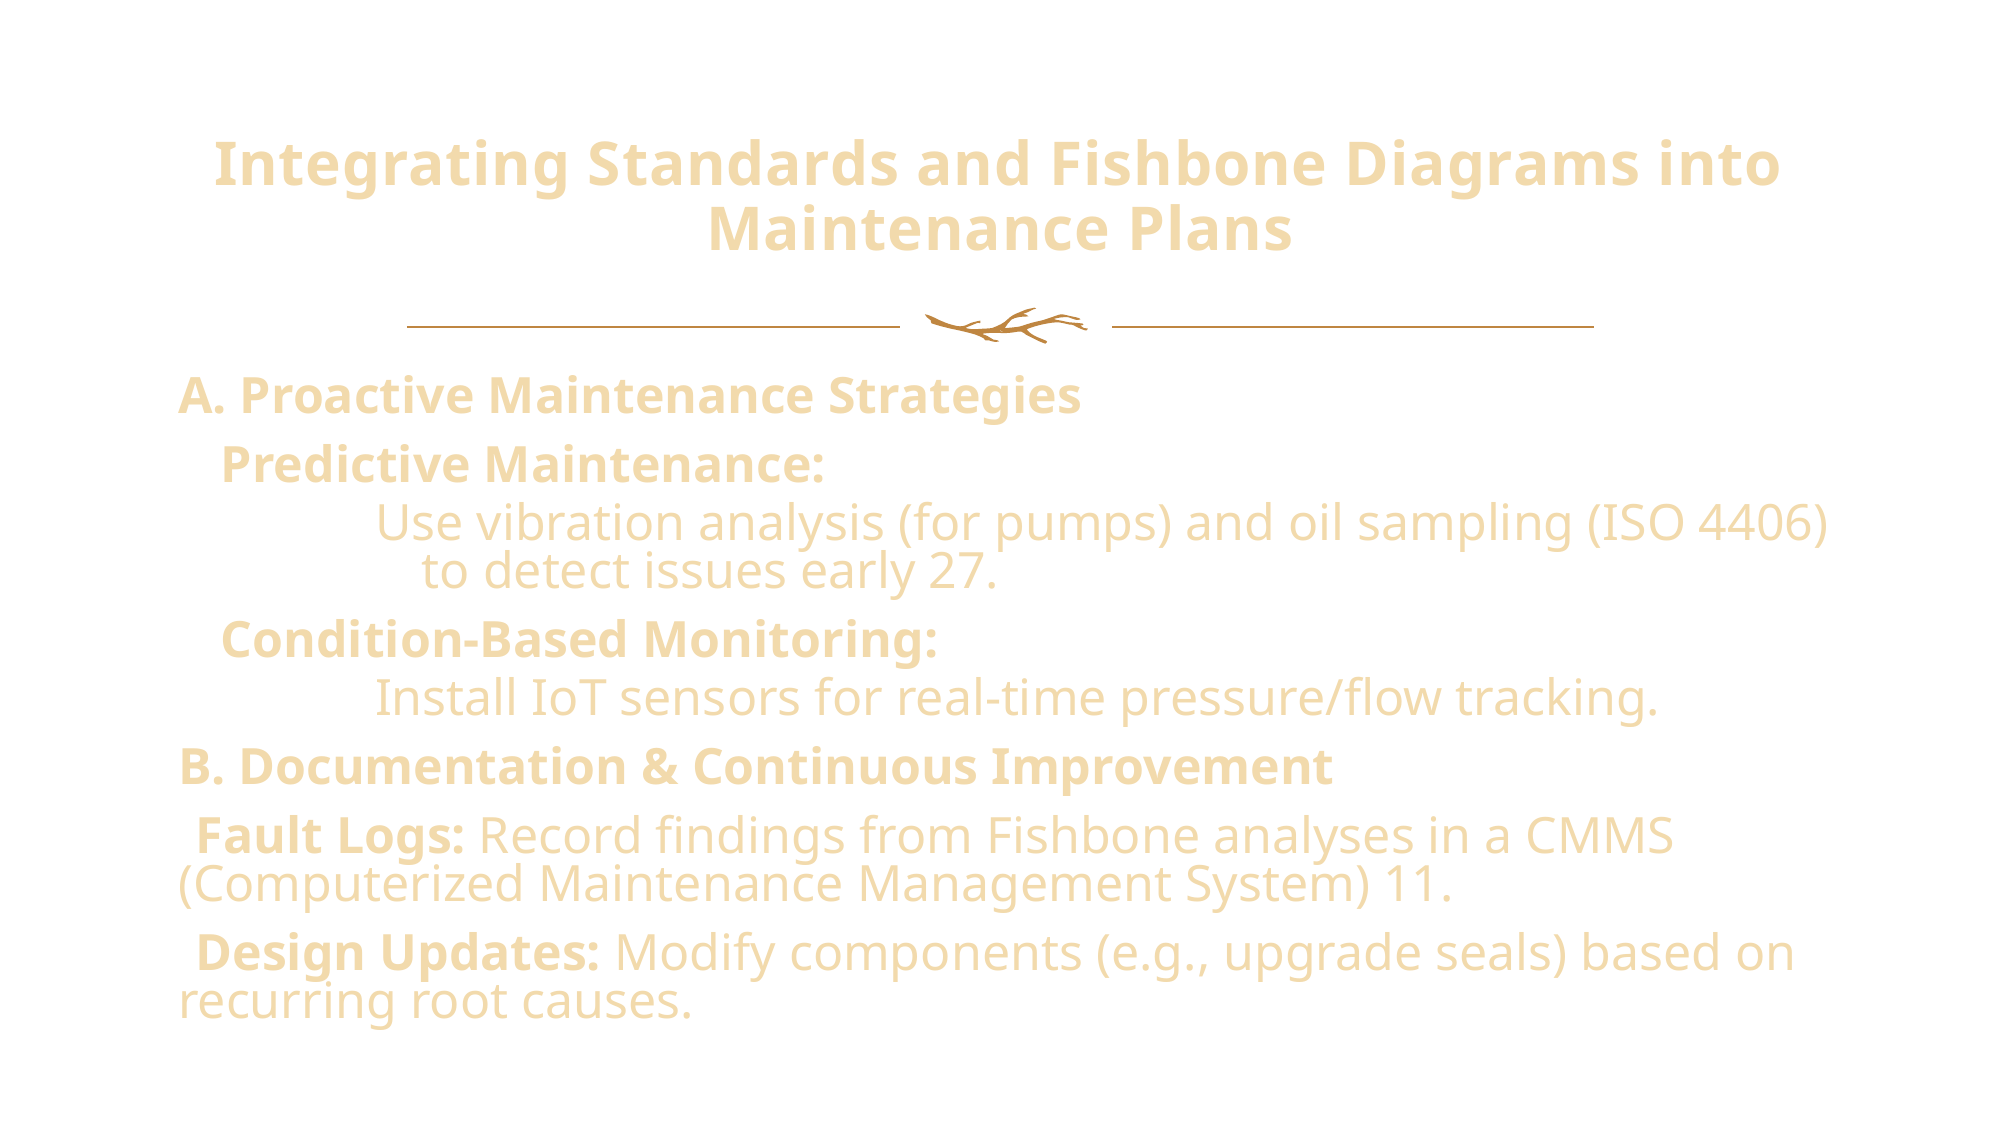

# Integrating Standards and Fishbone Diagrams into Maintenance Plans
A. Proactive Maintenance Strategies
Predictive Maintenance:
Use vibration analysis (for pumps) and oil sampling (ISO 4406) to detect issues early 27.
Condition-Based Monitoring:
Install IoT sensors for real-time pressure/flow tracking.
B. Documentation & Continuous Improvement
Fault Logs: Record findings from Fishbone analyses in a CMMS (Computerized Maintenance Management System) 11.
Design Updates: Modify components (e.g., upgrade seals) based on recurring root causes.